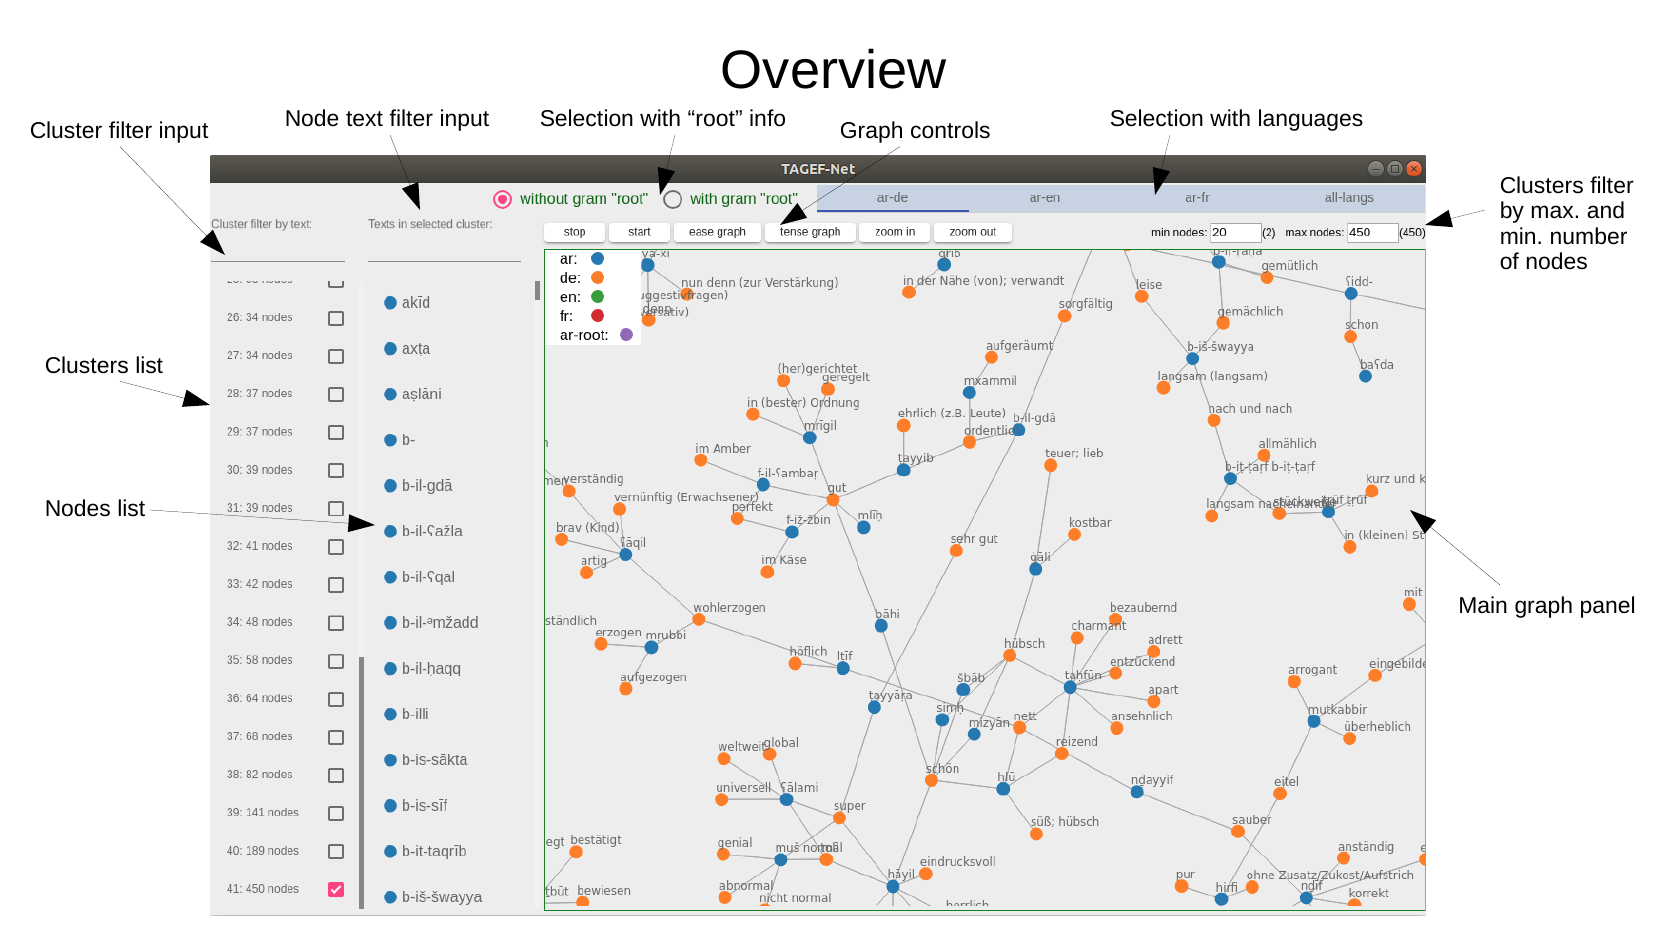

# Overview
Node text filter input
Selection with “root” info
Selection with languages
Cluster filter input
Graph controls
Clusters filter by max. and min. number of nodes
Clusters list
Nodes list
Main graph panel